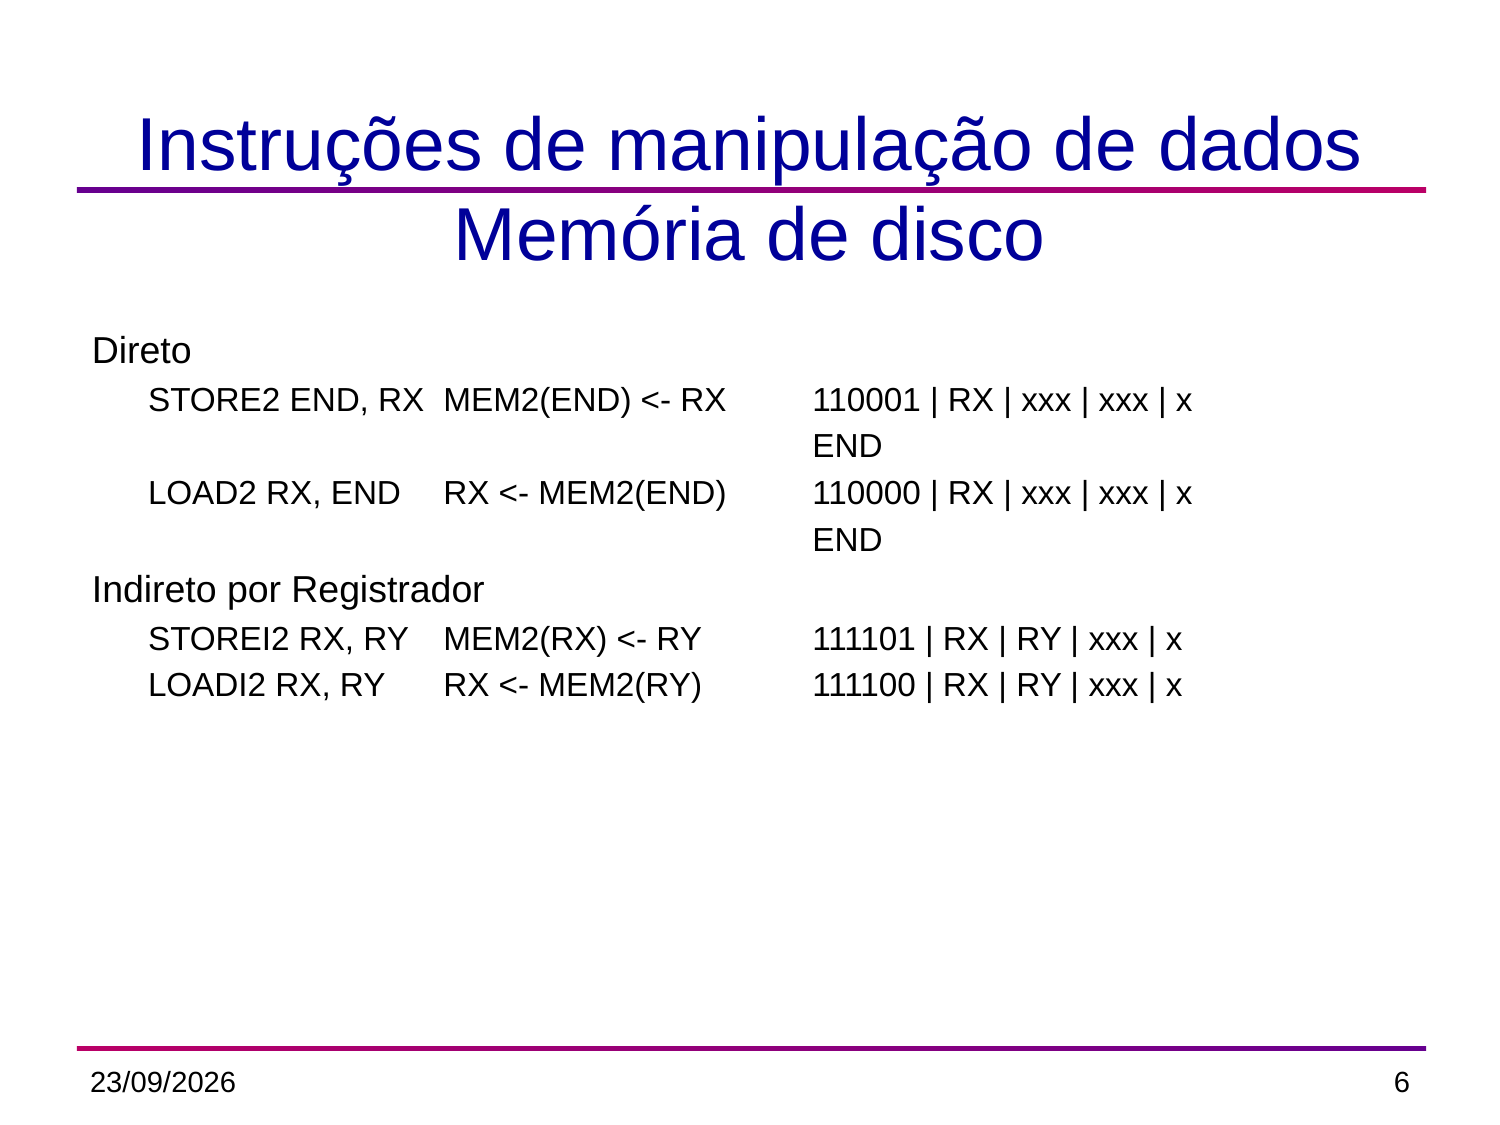

# Instruções de manipulação de dados Memória de disco
Direto
	STORE2 END, RX 	MEM2(END) <- RX	 	110001 | RX | xxx | xxx | x
										END
	LOAD2 RX, END	RX <- MEM2(END)		110000 | RX | xxx | xxx | x
										END
Indireto por Registrador
	STOREI2 RX, RY 	MEM2(RX) <- RY	 	111101 | RX | RY | xxx | x
	LOADI2 RX, RY	RX <- MEM2(RY)		111100 | RX | RY | xxx | x